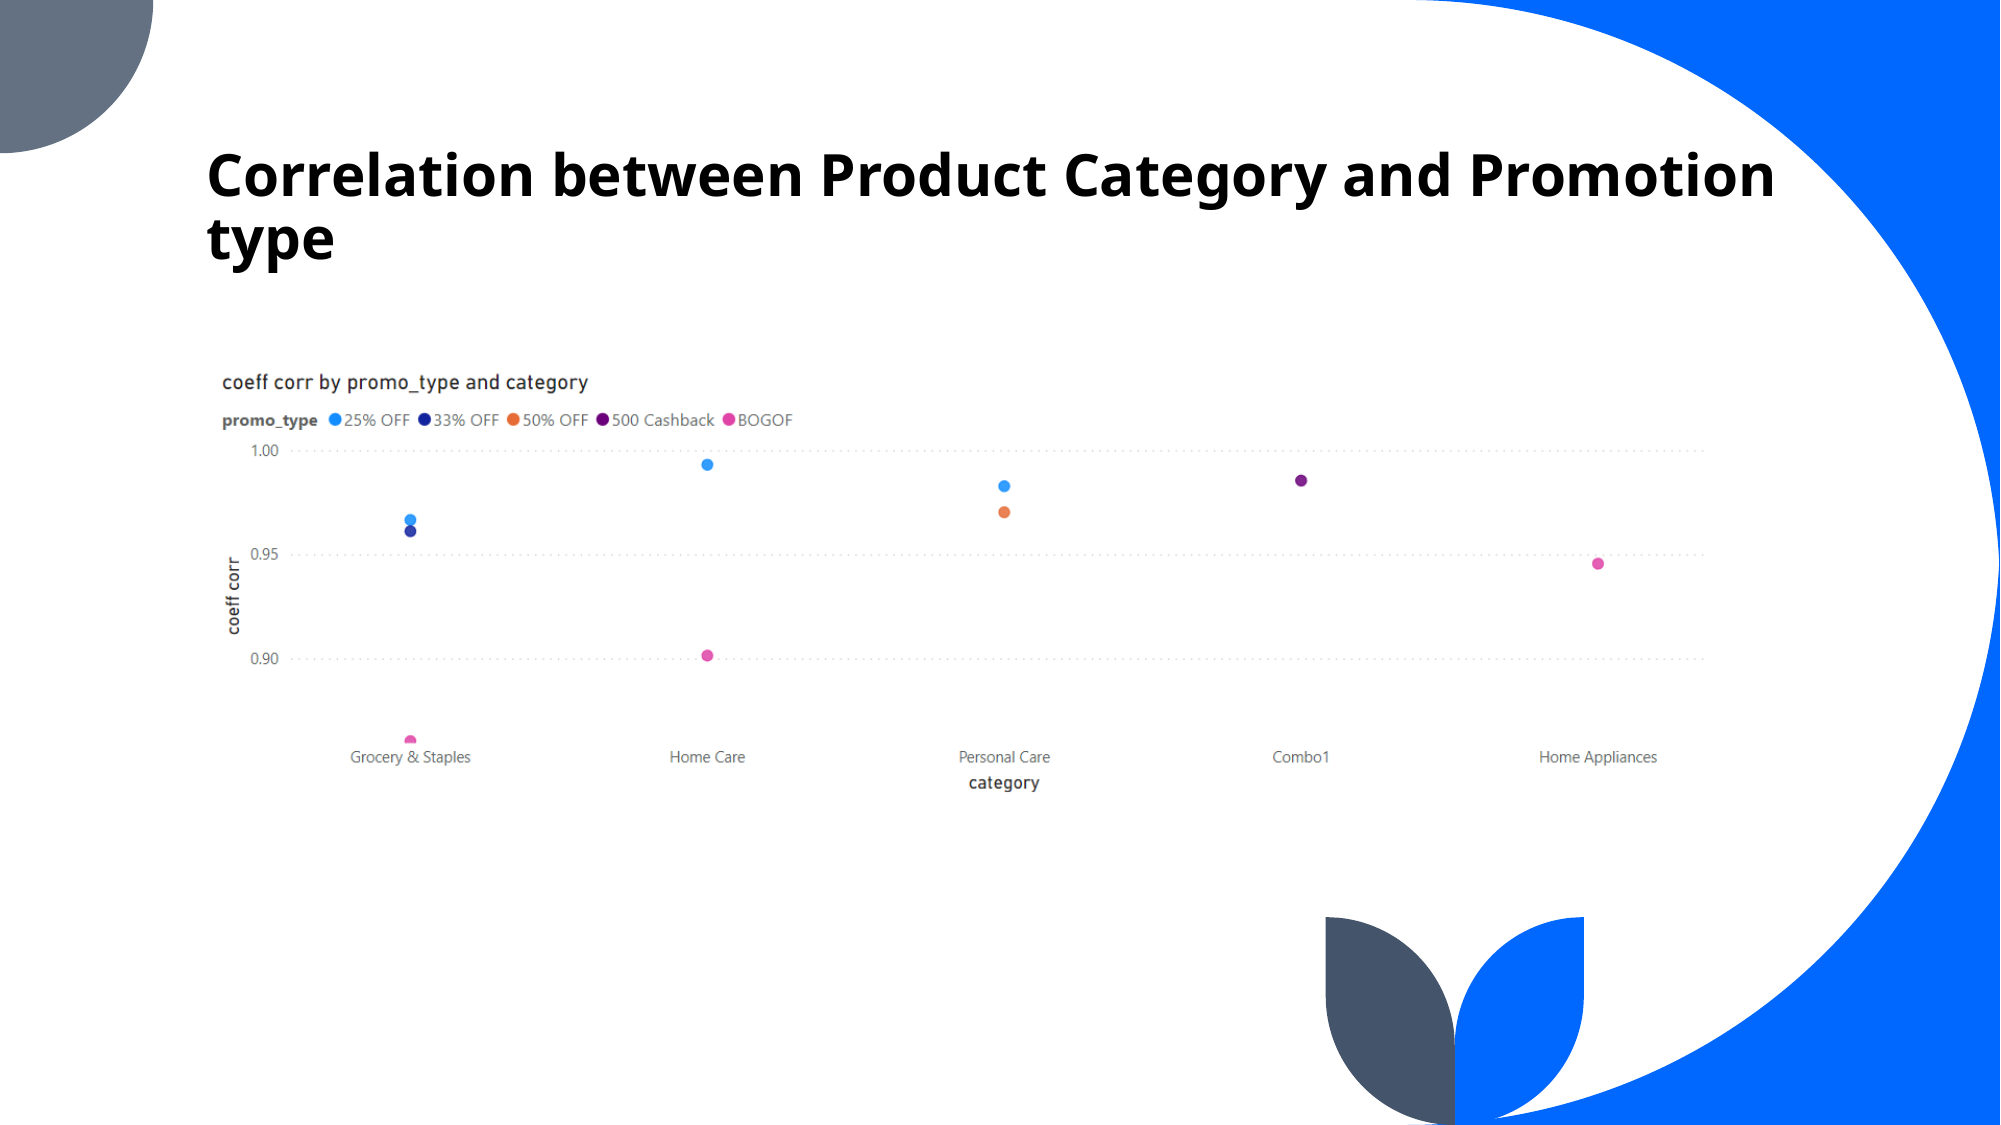

# Correlation between Product Category and Promotion type